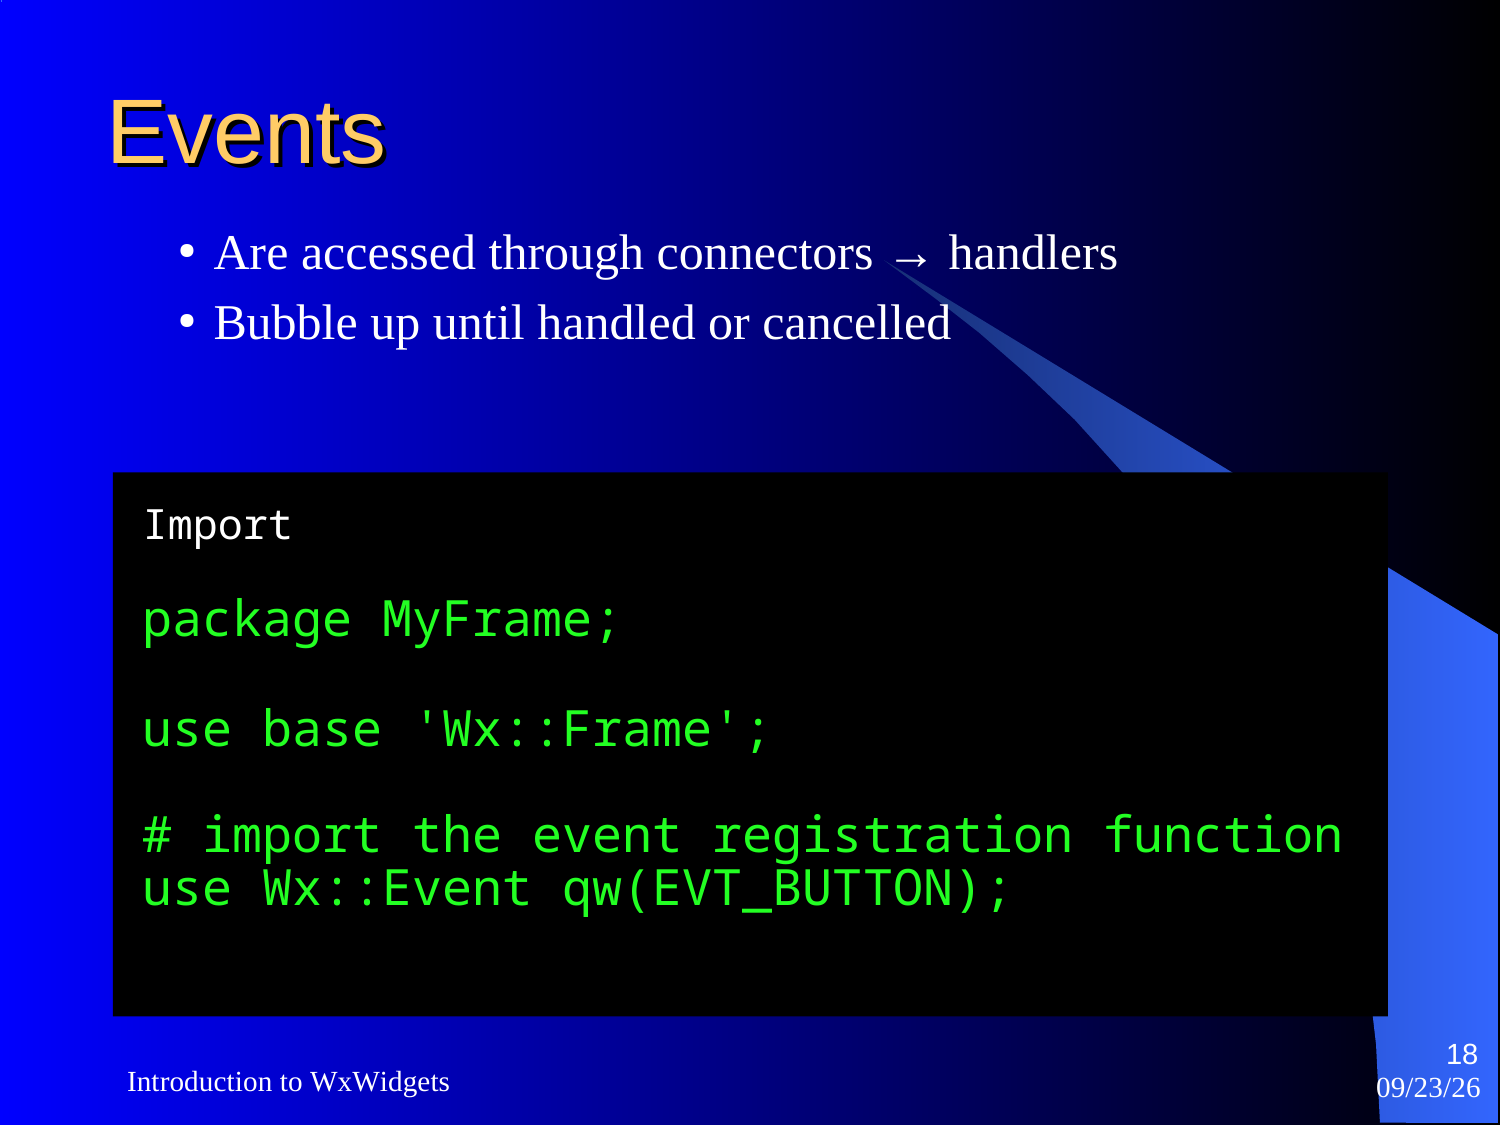

# Events
Are accessed through connectors → handlers
Bubble up until handled or cancelled
Import
package MyFrame;
use base 'Wx::Frame';
# import the event registration function
use Wx::Event qw(EVT_BUTTON);
18
Introduction to WxWidgets